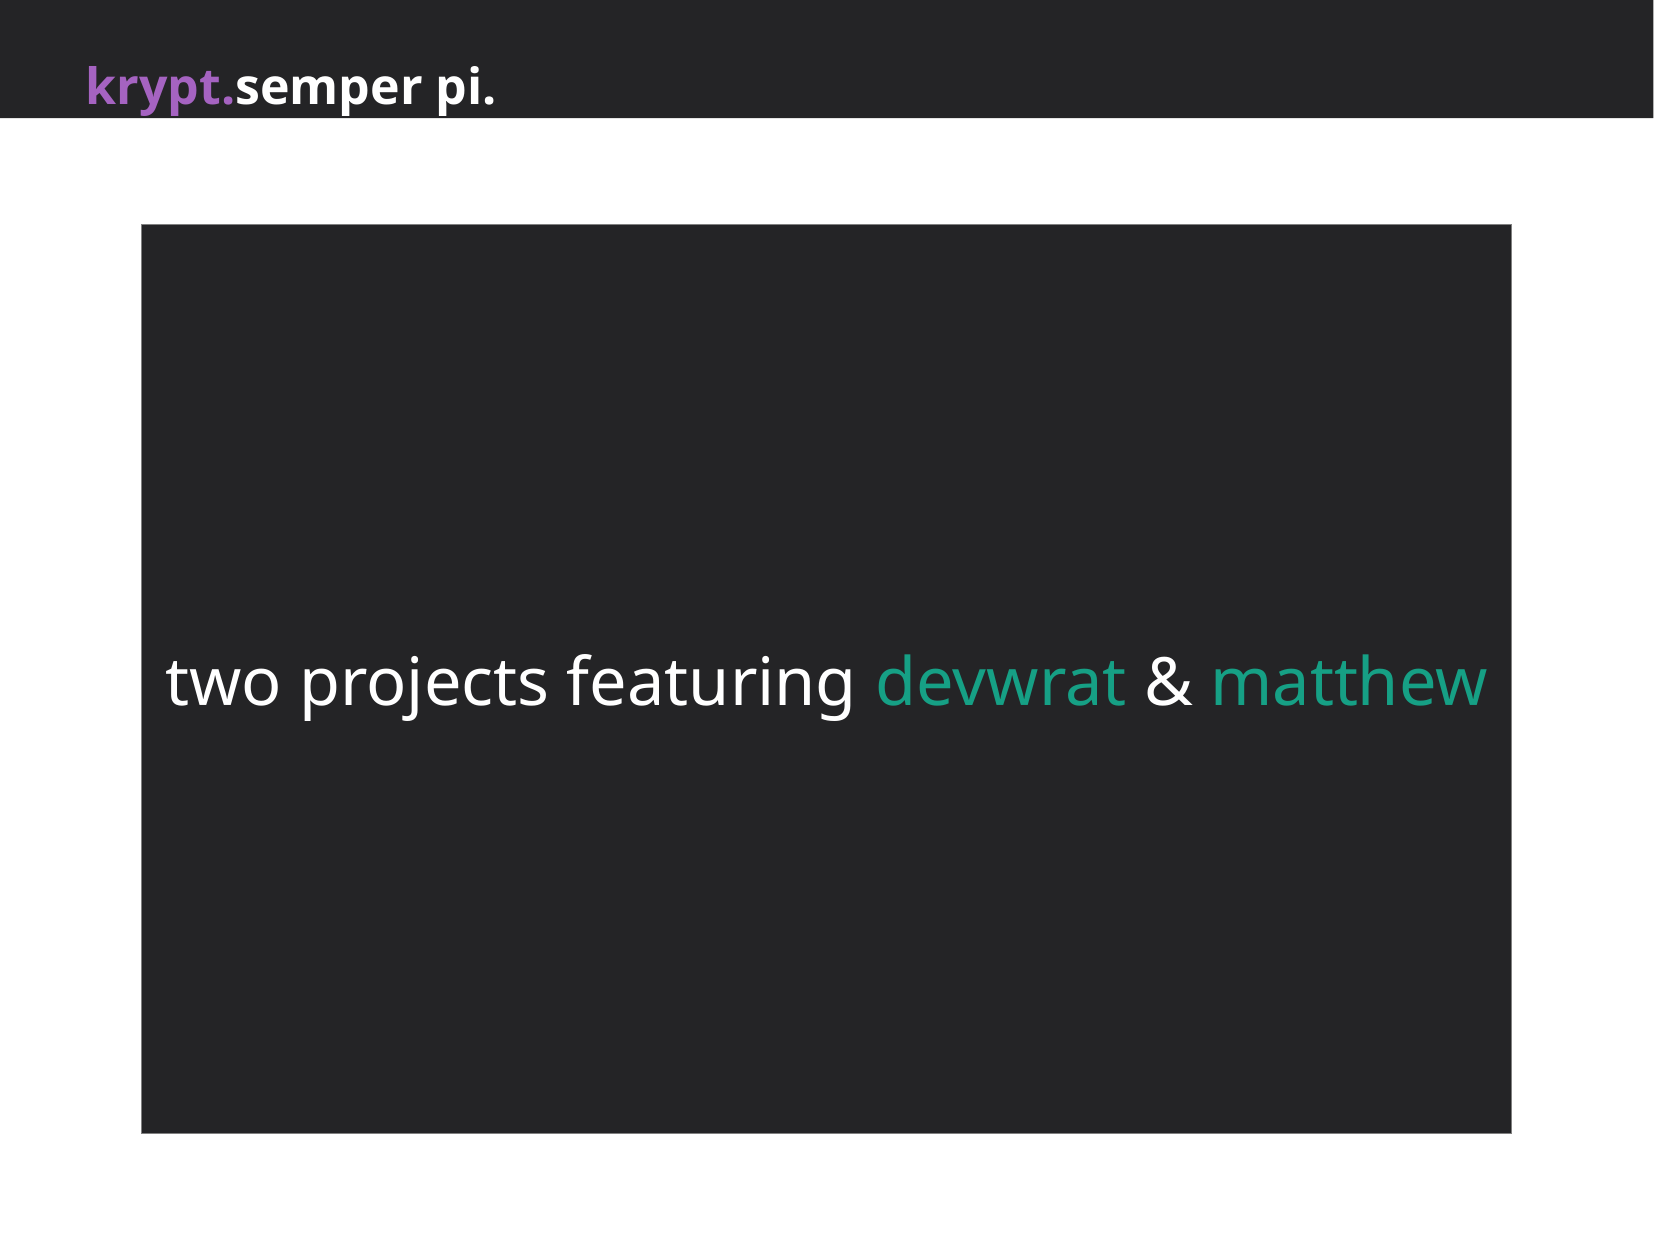

krypt.semper pi.
two projects featuring devwrat & matthew
krypt first of all is a framework